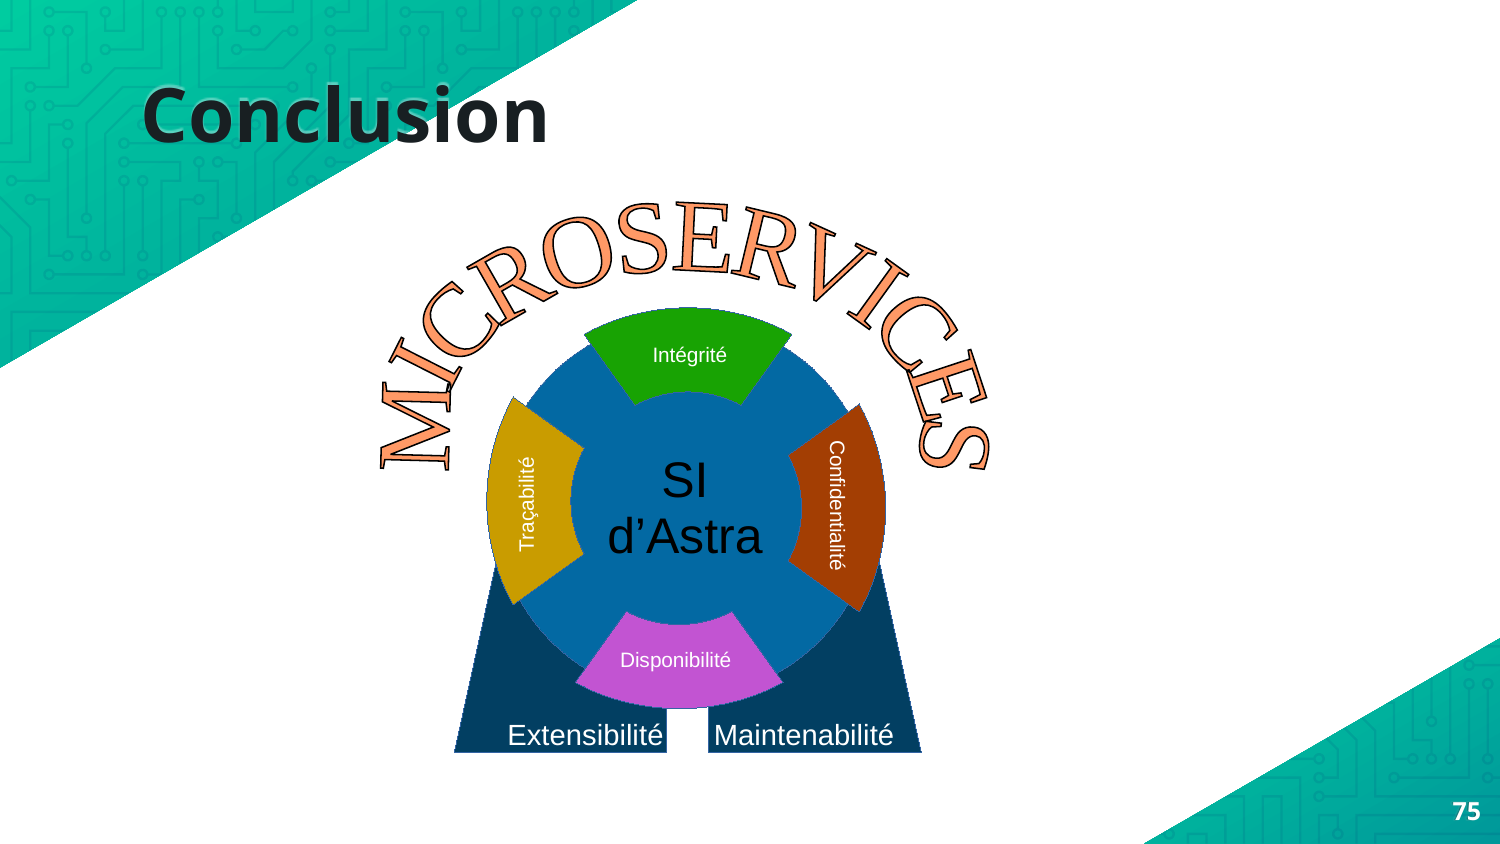

# Conclusion
MICROSERVICES
Traçabilité
Intégrité
Confidentialité
SI
d’Astra
Disponibilité
Extensibilité
Maintenabilité